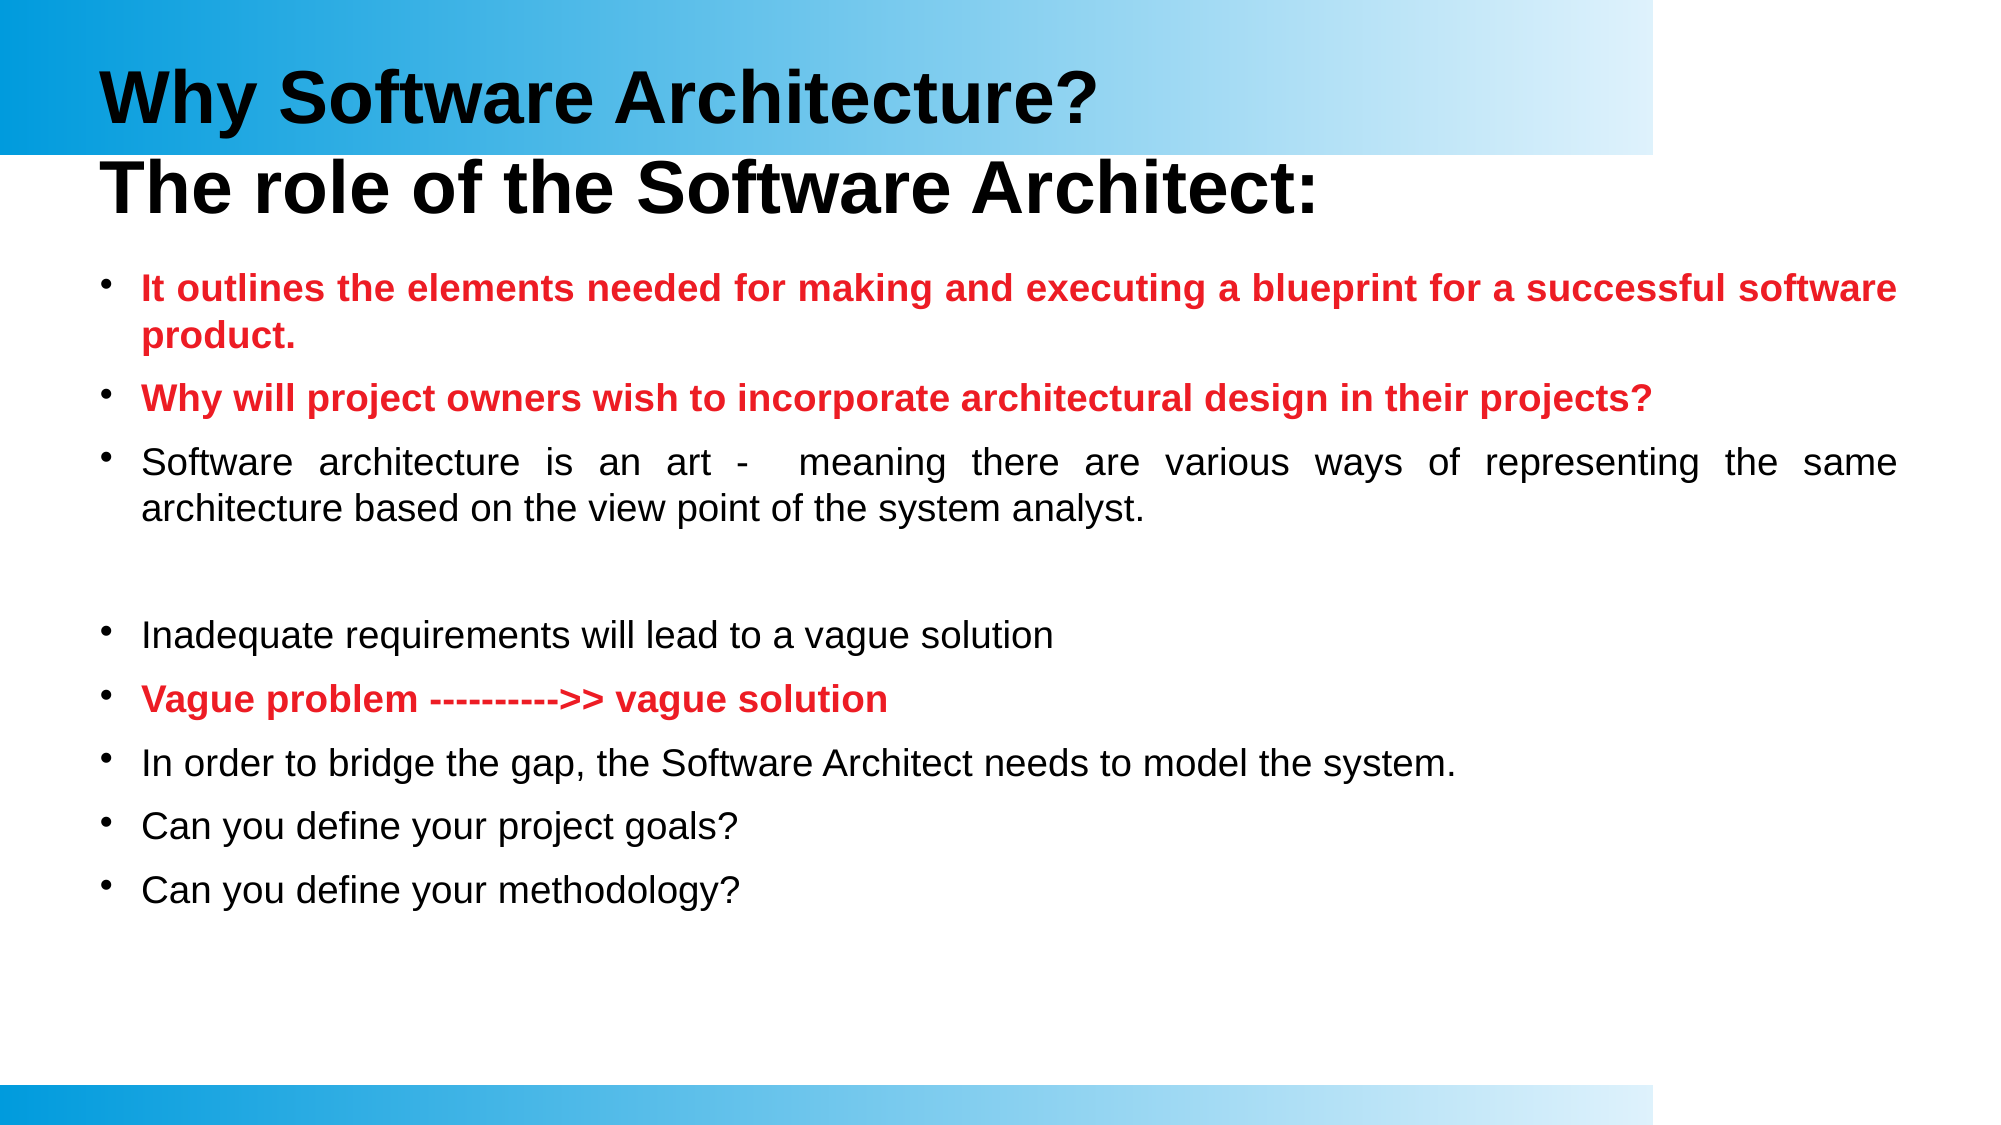

# Why Software Architecture? The role of the Software Architect:
It outlines the elements needed for making and executing a blueprint for a successful software product.
Why will project owners wish to incorporate architectural design in their projects?
Software architecture is an art - meaning there are various ways of representing the same architecture based on the view point of the system analyst.
Inadequate requirements will lead to a vague solution
Vague problem ---------->> vague solution
In order to bridge the gap, the Software Architect needs to model the system.
Can you define your project goals?
Can you define your methodology?